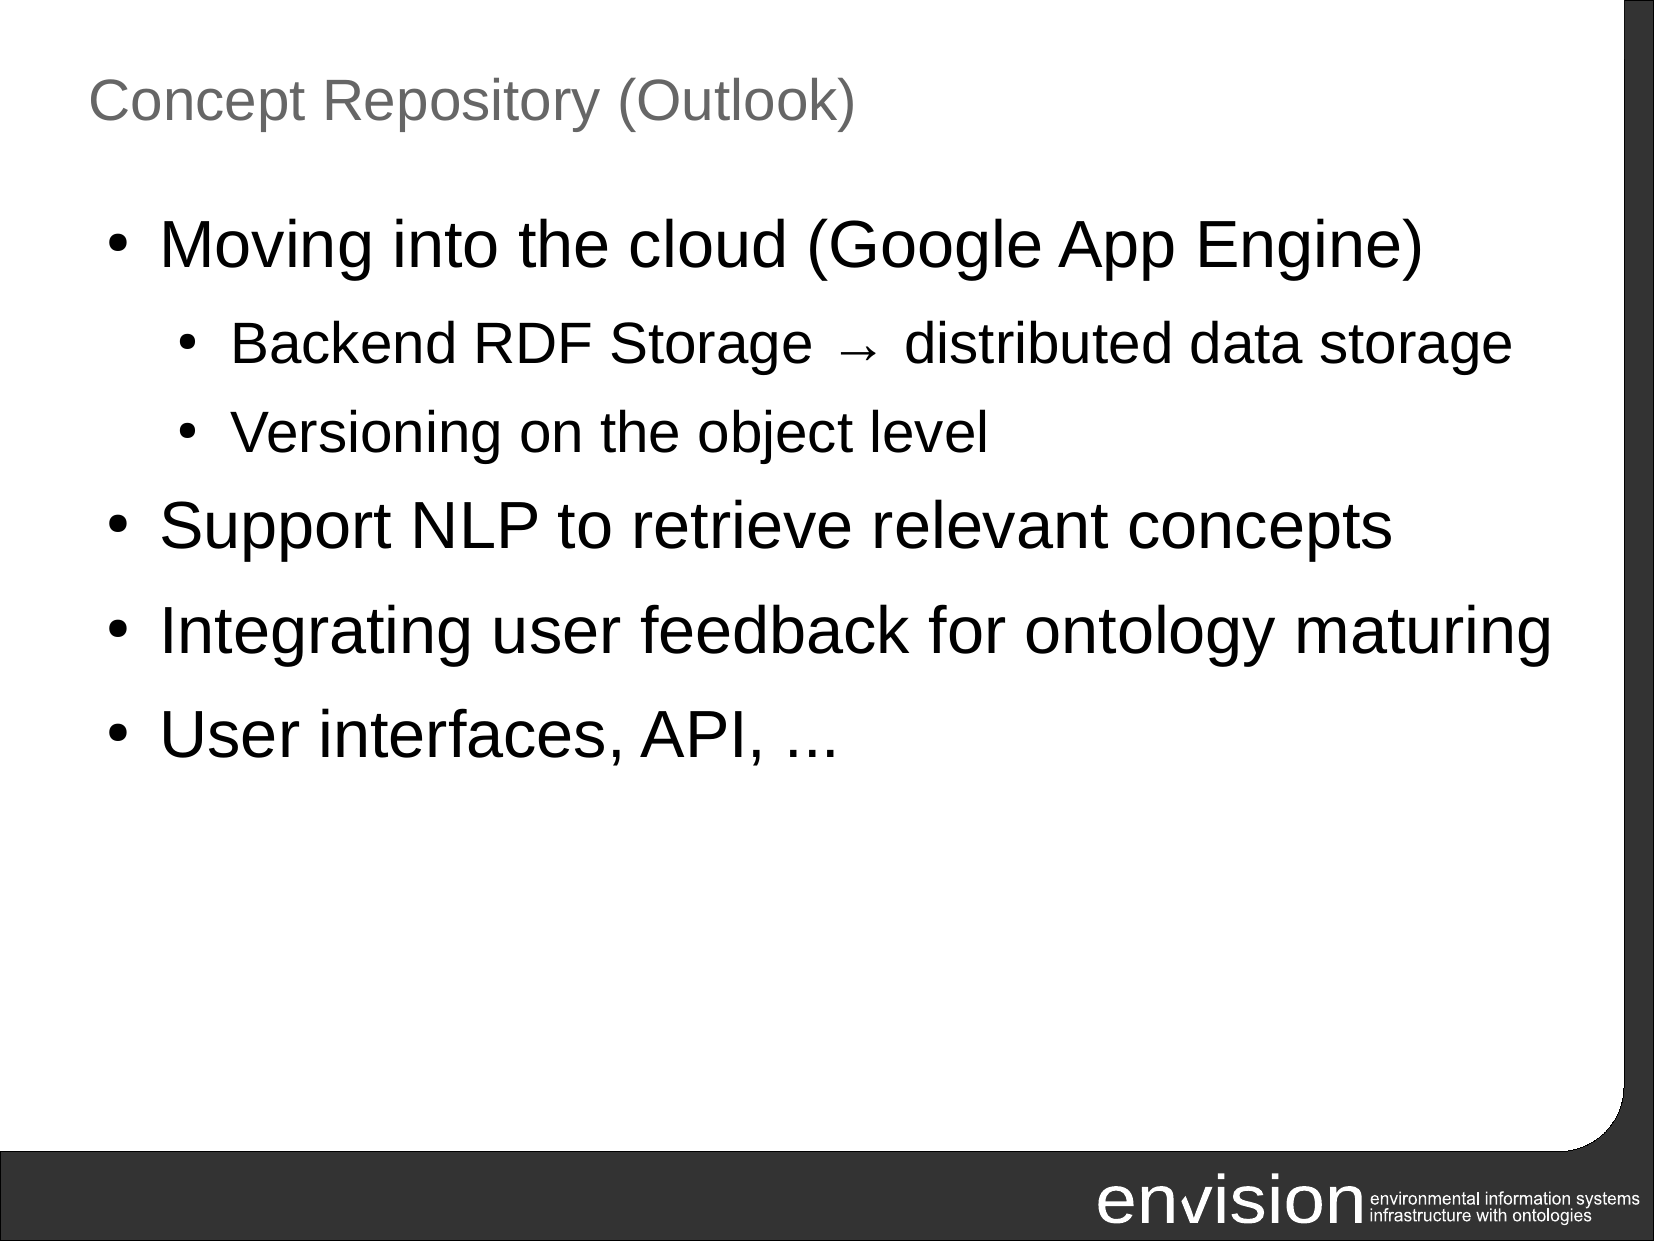

# Concept Repository (Outlook)
Moving into the cloud (Google App Engine)
Backend RDF Storage → distributed data storage
Versioning on the object level
Support NLP to retrieve relevant concepts
Integrating user feedback for ontology maturing
User interfaces, API, ...